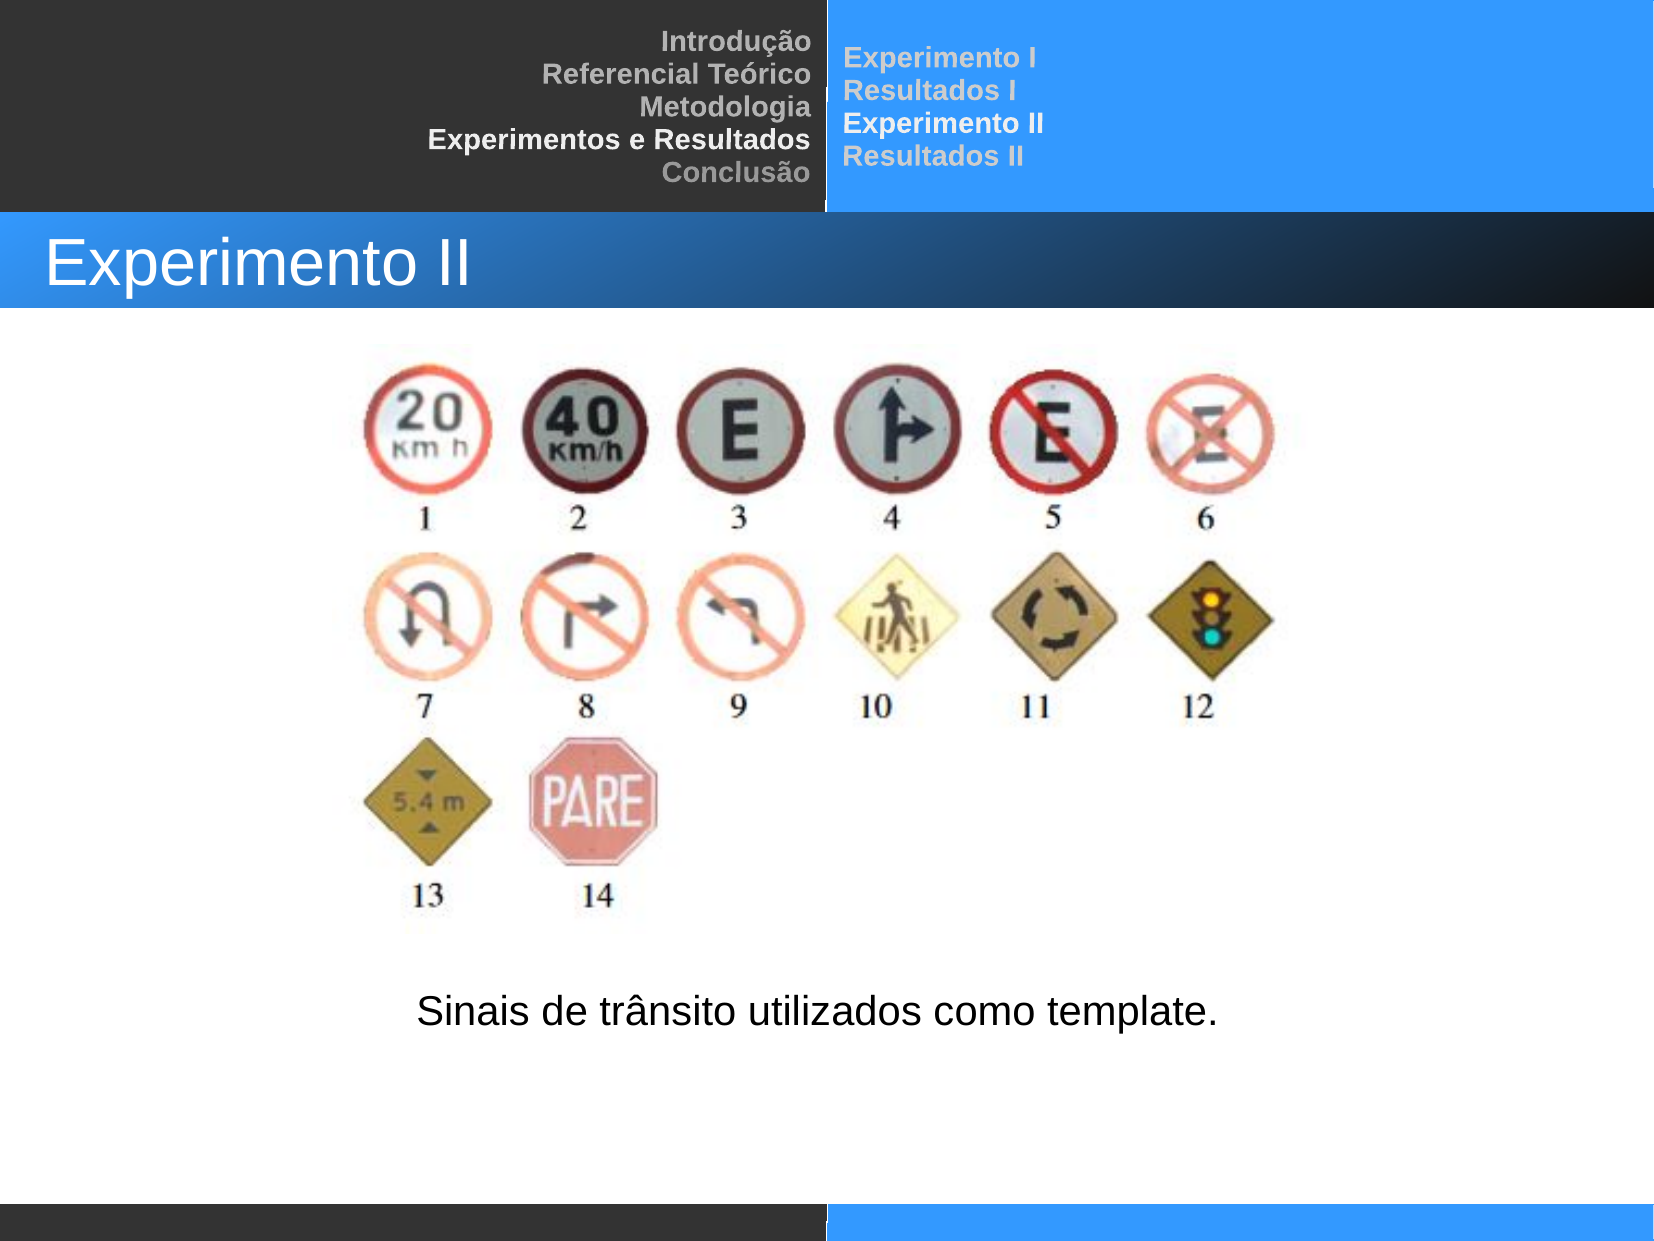

Introdução
Referencial Teórico
Metodologia
Experimentos e Resultados
Conclusão
Experimento I
Resultados I
Experimento II
Resultados II
Experimento II
Sinais de trânsito utilizados como template.